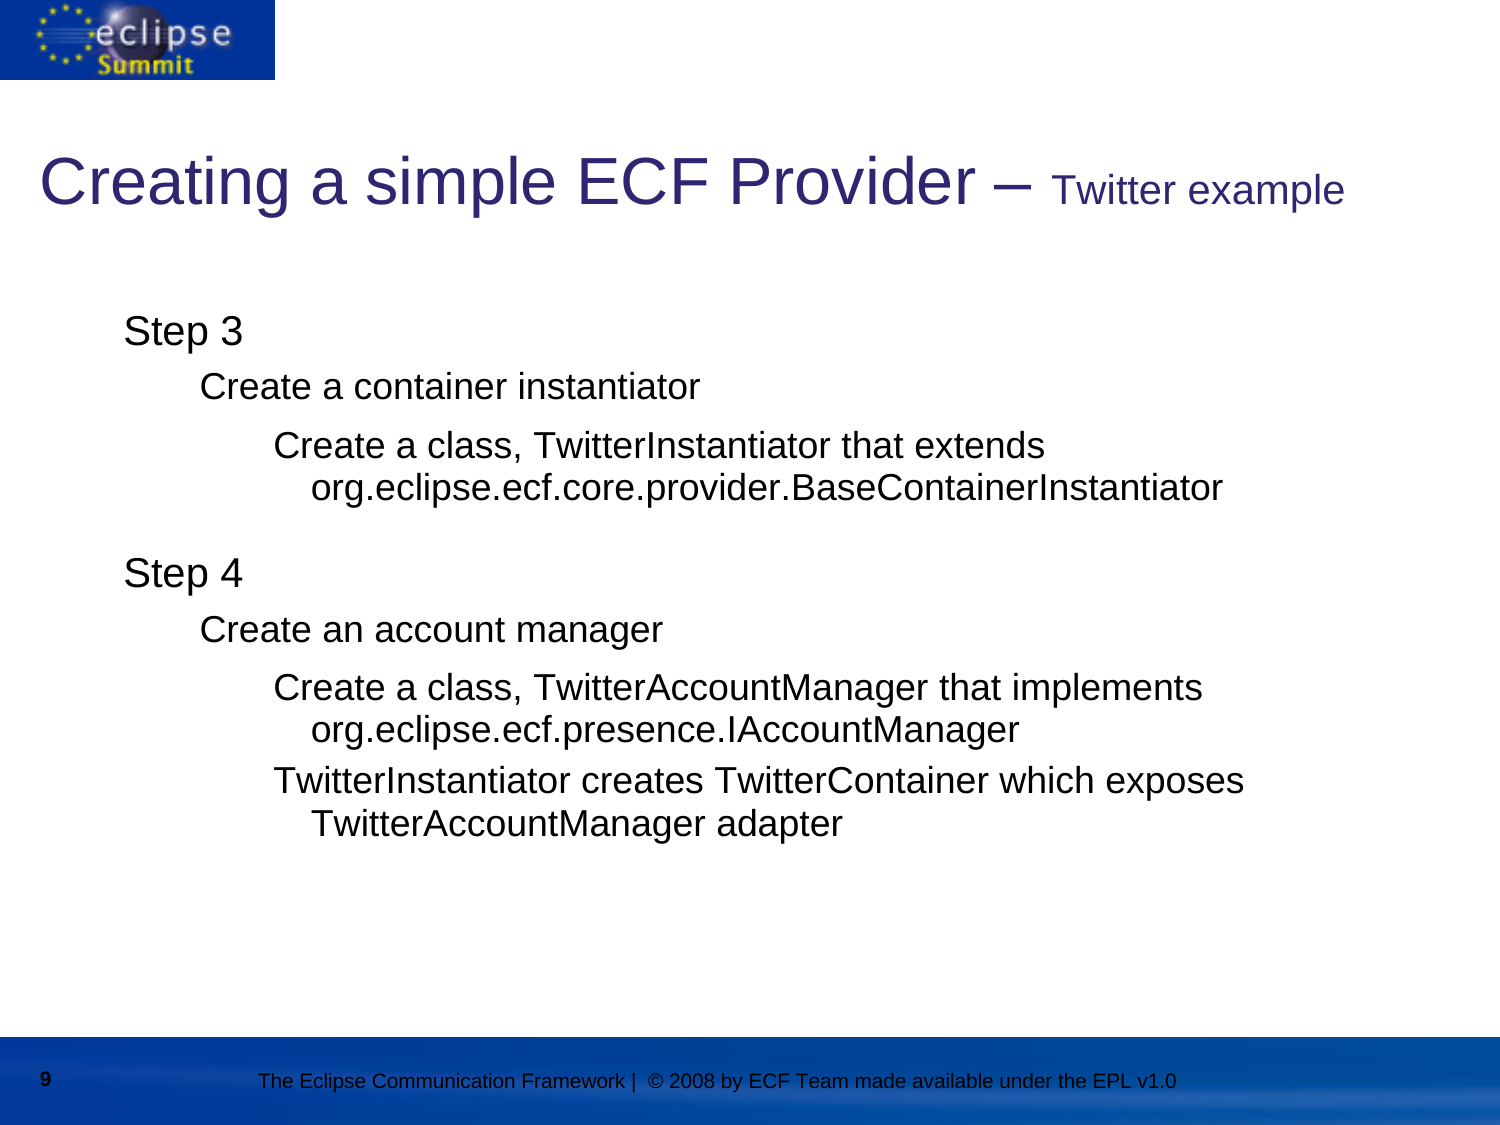

# Creating a simple ECF Provider – Twitter example
Step 3
Create a container instantiator
Create a class, TwitterInstantiator that extends org.eclipse.ecf.core.provider.BaseContainerInstantiator
Step 4
Create an account manager
Create a class, TwitterAccountManager that implements org.eclipse.ecf.presence.IAccountManager
TwitterInstantiator creates TwitterContainer which exposes TwitterAccountManager adapter
9